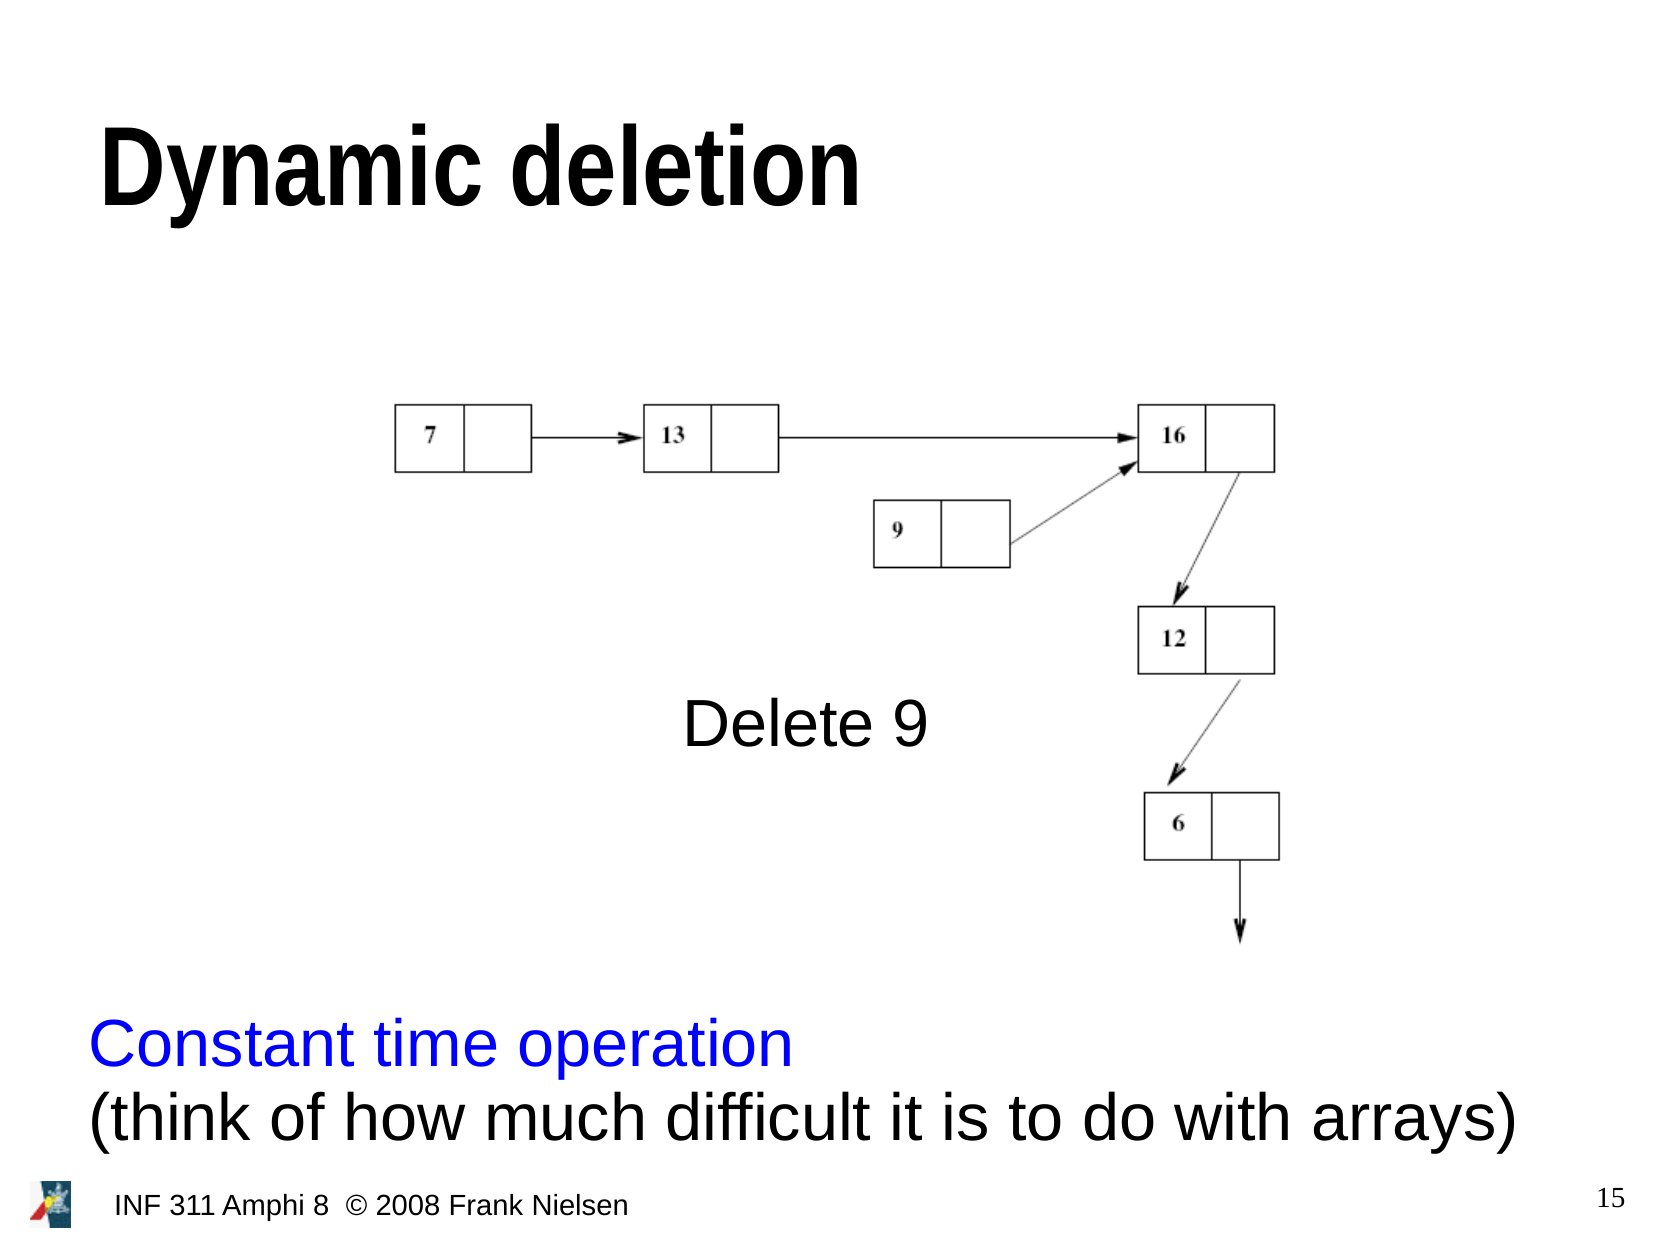

Dynamic deletion
Delete 9
Constant time operation
(think of how much difficult it is to do with arrays)